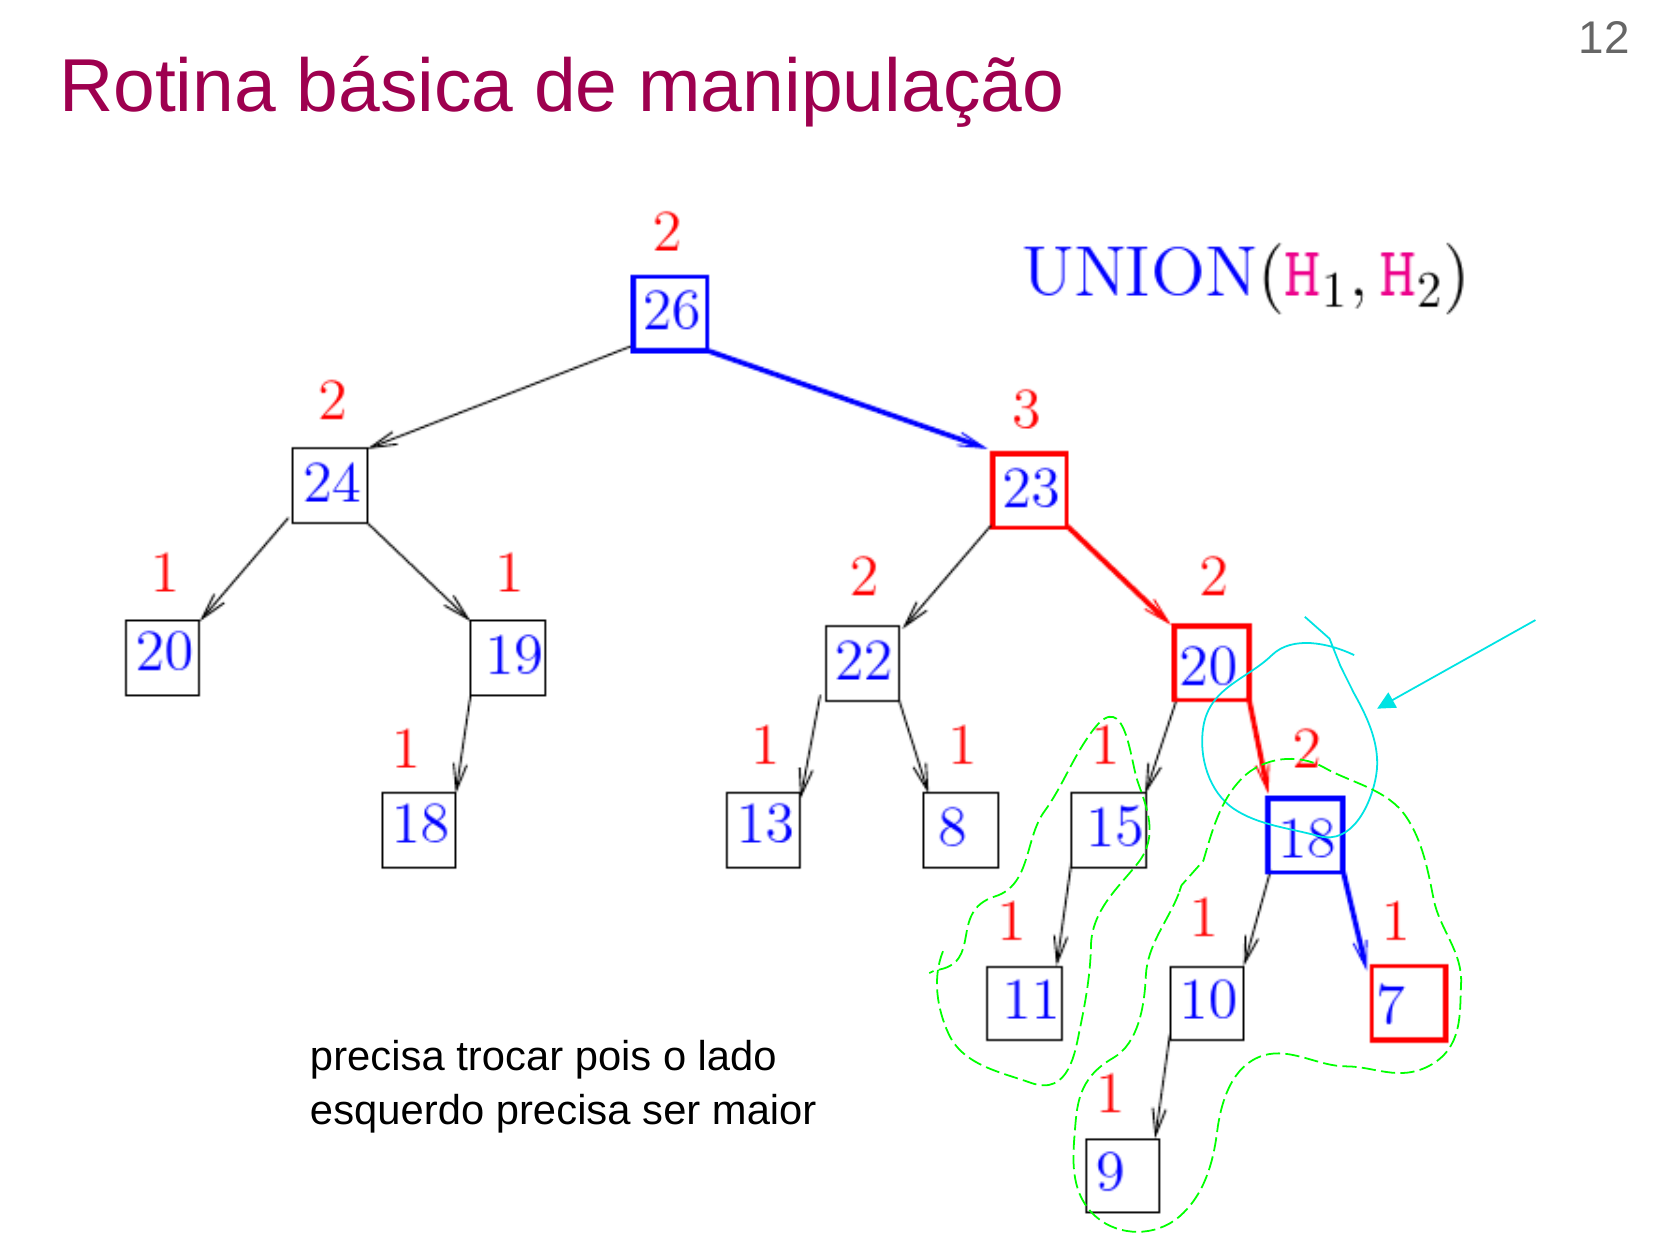

12
# Rotina básica de manipulação
precisa trocar pois o lado esquerdo precisa ser maior